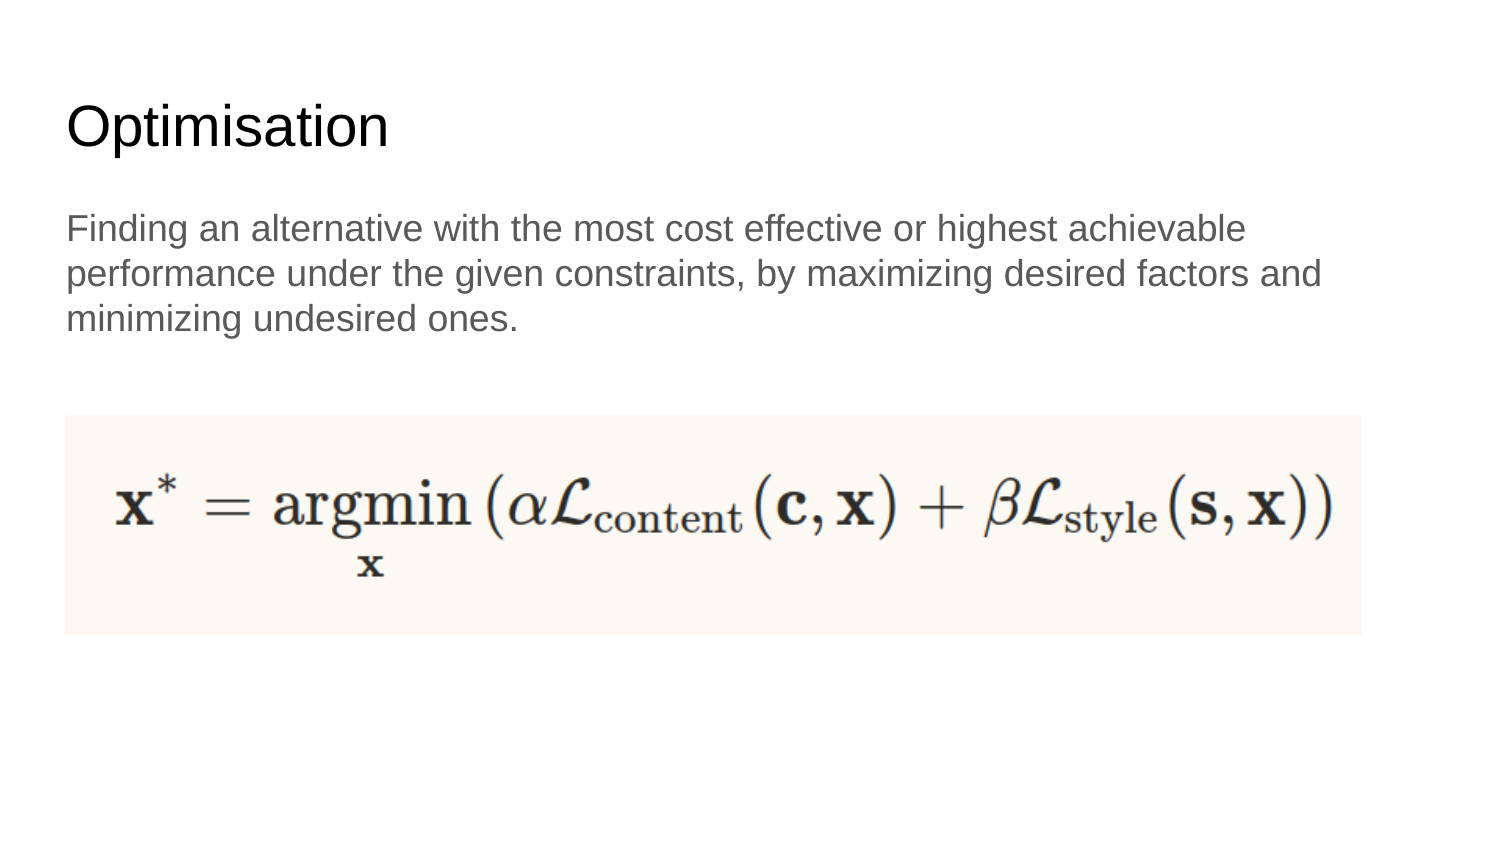

# Optimisation
Finding an alternative with the most cost effective or highest achievable performance under the given constraints, by maximizing desired factors and minimizing undesired ones.